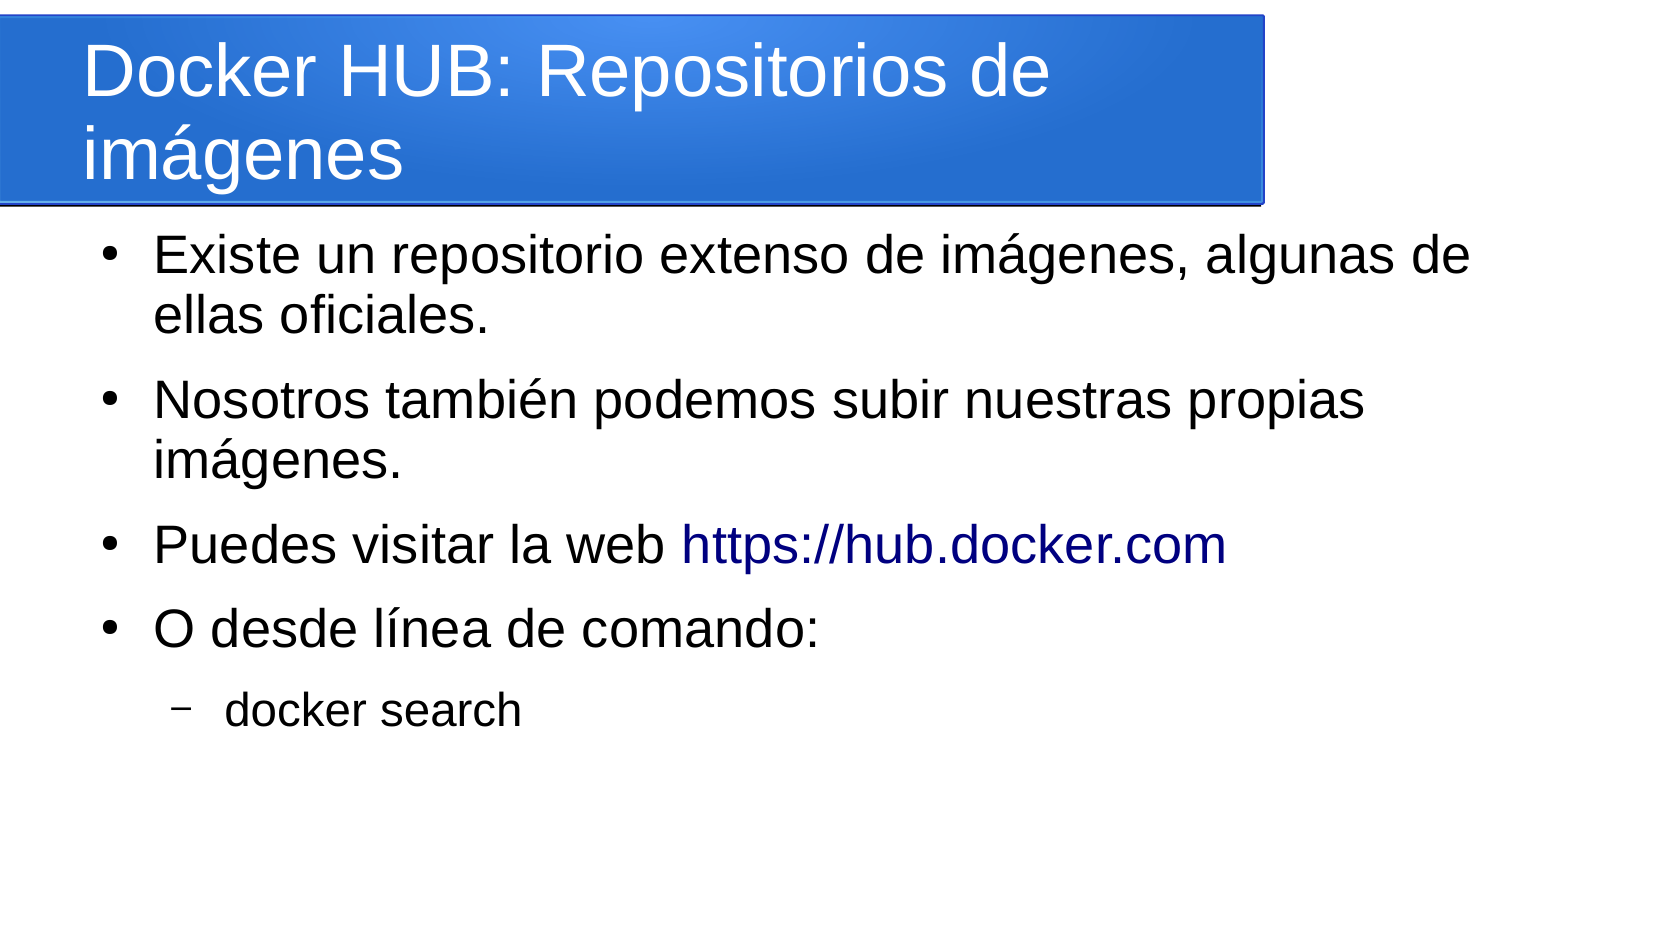

# Docker HUB: Repositorios de imágenes
Existe un repositorio extenso de imágenes, algunas de ellas oficiales.
Nosotros también podemos subir nuestras propias imágenes.
Puedes visitar la web https://hub.docker.com
O desde línea de comando:
docker search